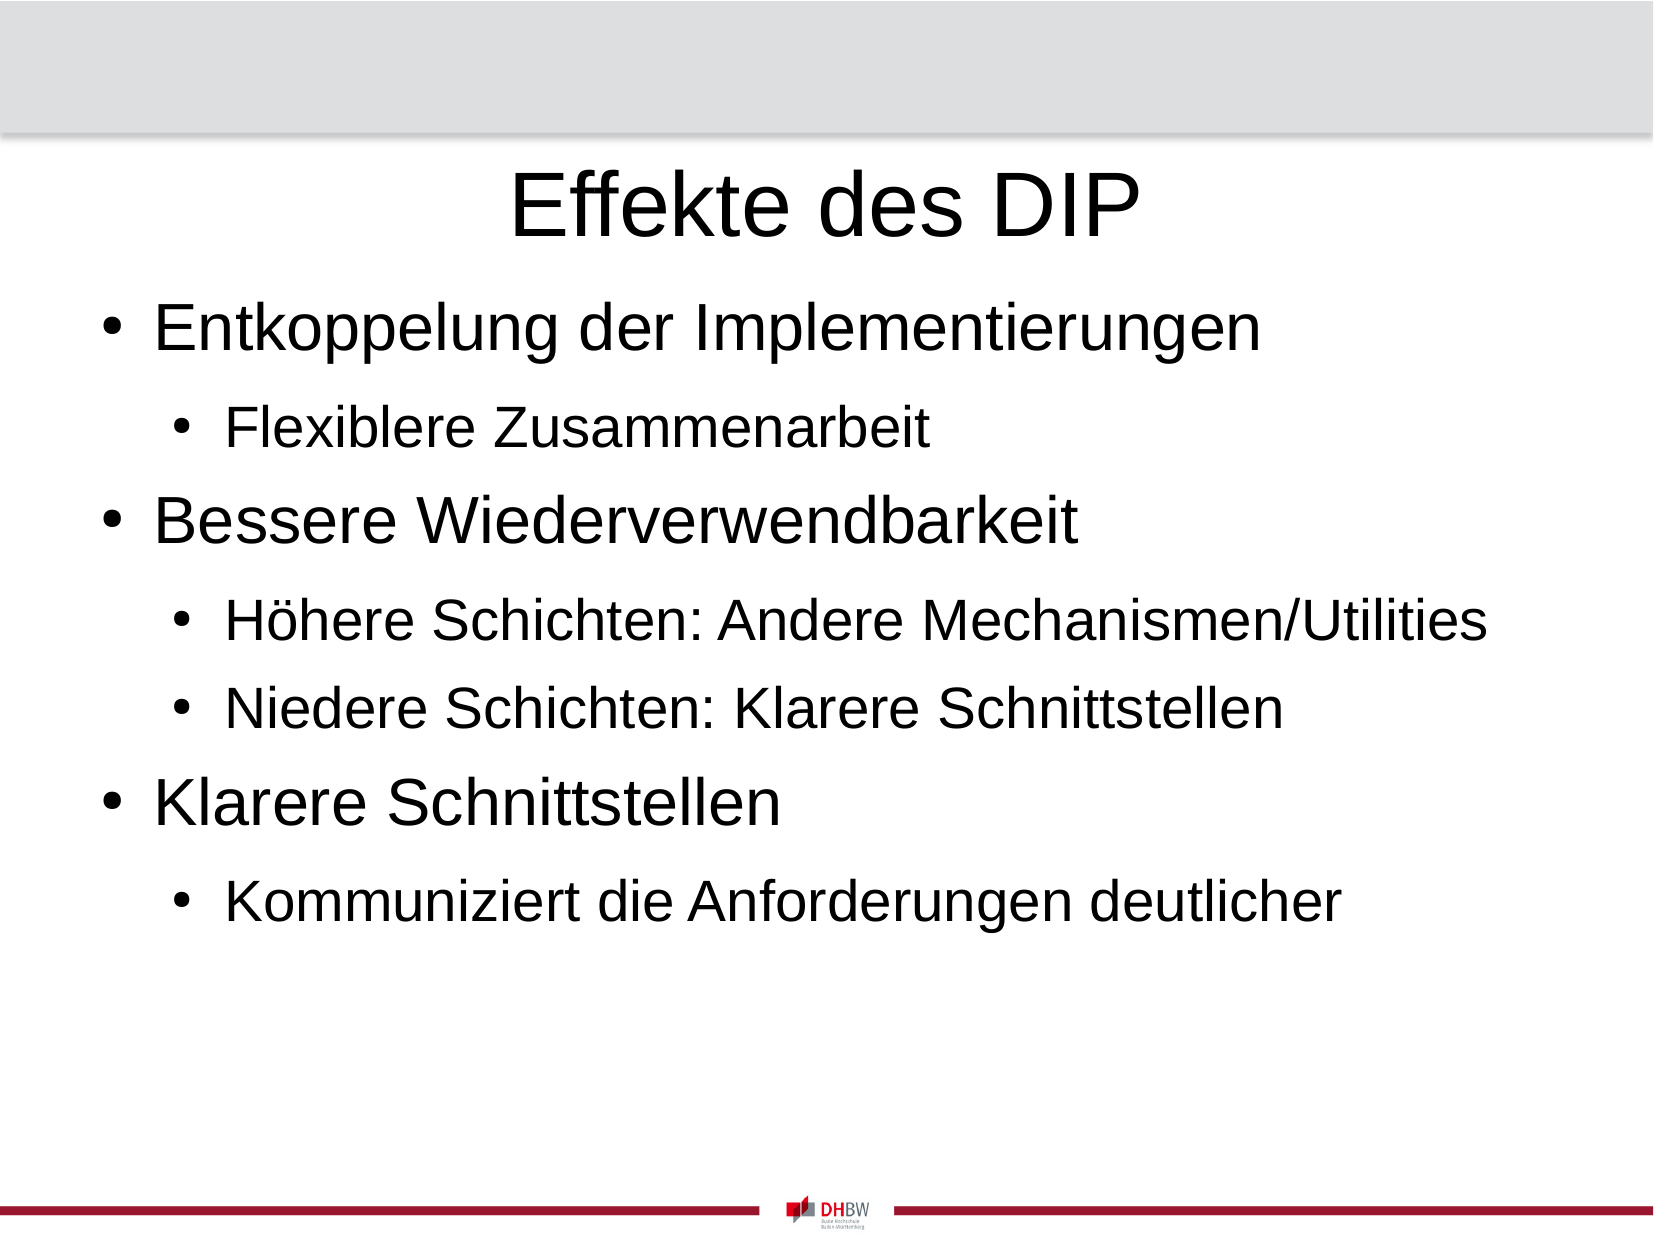

# Effekte des DIP
Entkoppelung der Implementierungen
Flexiblere Zusammenarbeit
Bessere Wiederverwendbarkeit
Höhere Schichten: Andere Mechanismen/Utilities
Niedere Schichten: Klarere Schnittstellen
Klarere Schnittstellen
Kommuniziert die Anforderungen deutlicher